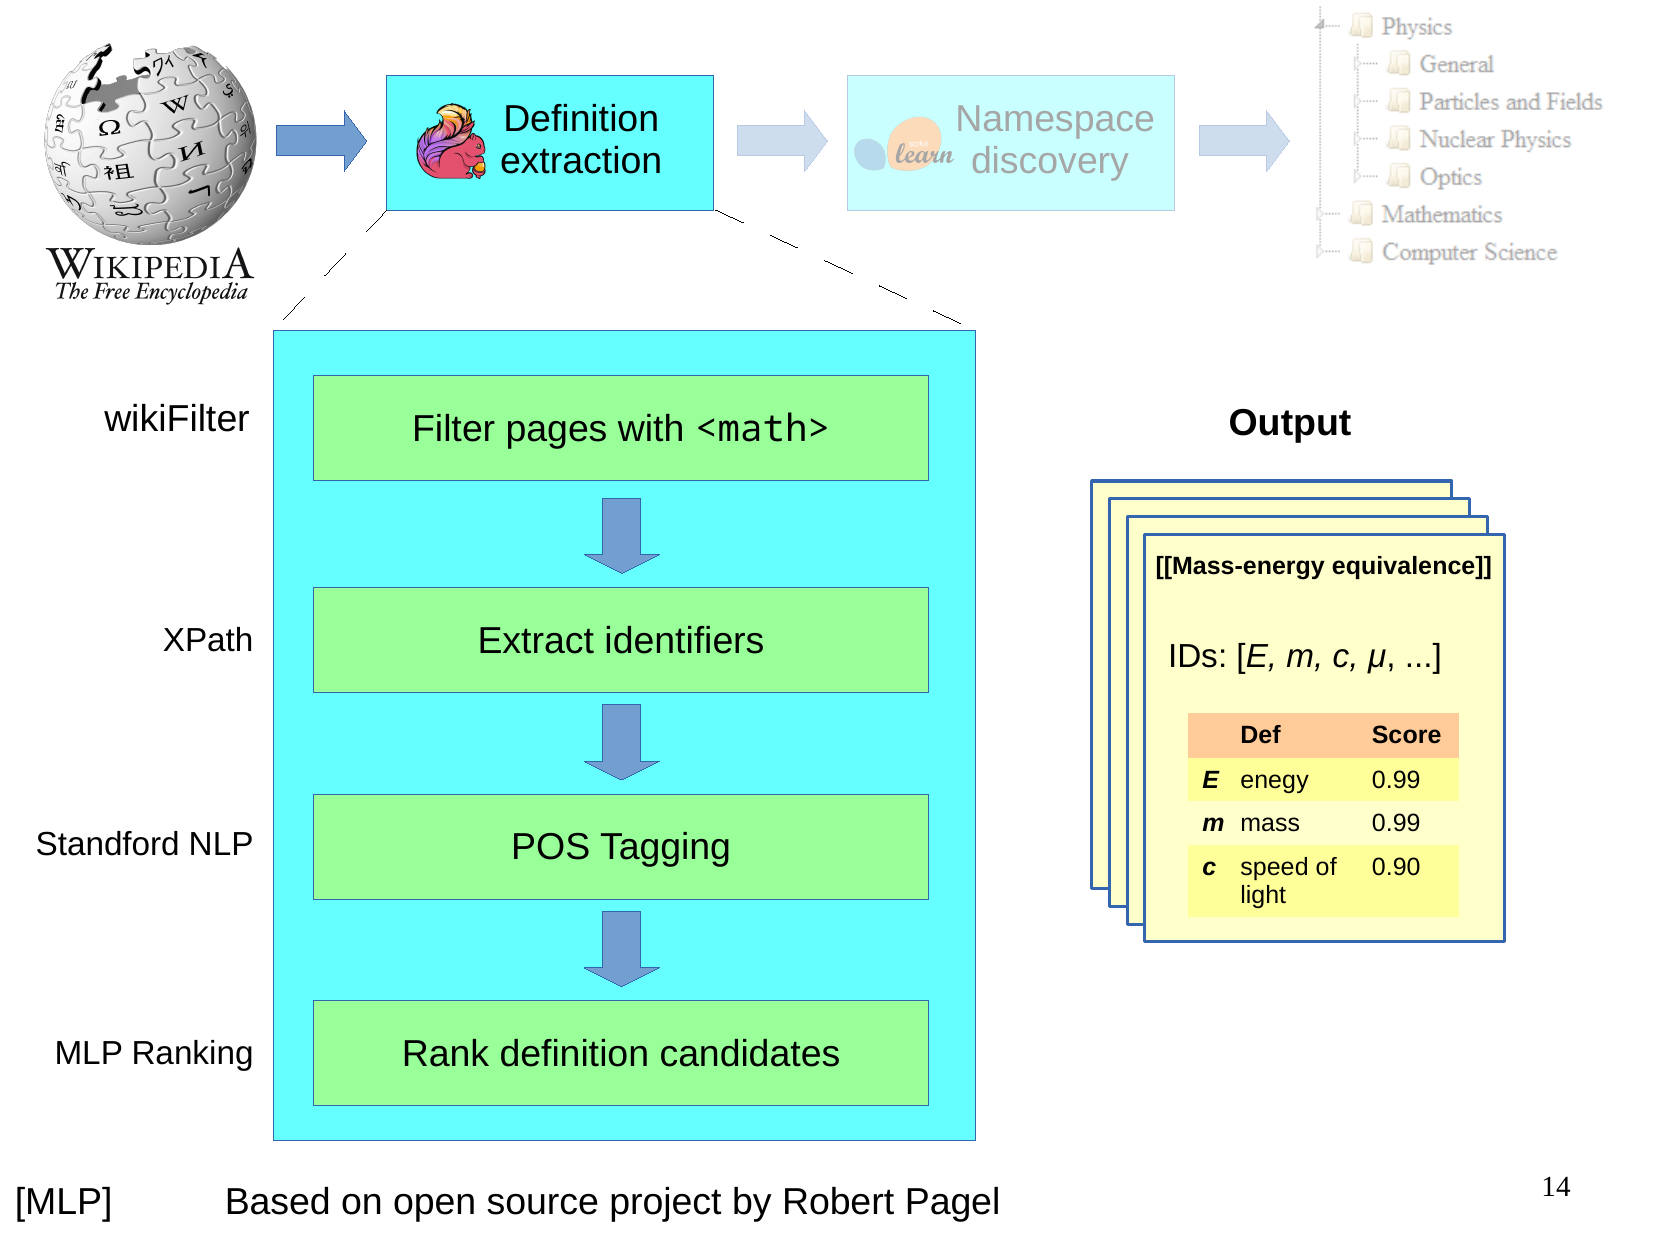

Definition extraction
Namespace discovery
Filter pages with <math>
wikiFilter
Output
[[Mass-energy equivalence]]
Extract identifiers
XPath
IDs: [E, m, c, μ, ...]
| | Def | Score |
| --- | --- | --- |
| E | enegy | 0.99 |
| m | mass | 0.99 |
| c | speed of light | 0.90 |
POS Tagging
Standford NLP
Rank definition candidates
MLP Ranking
14
[MLP]
Based on open source project by Robert Pagel